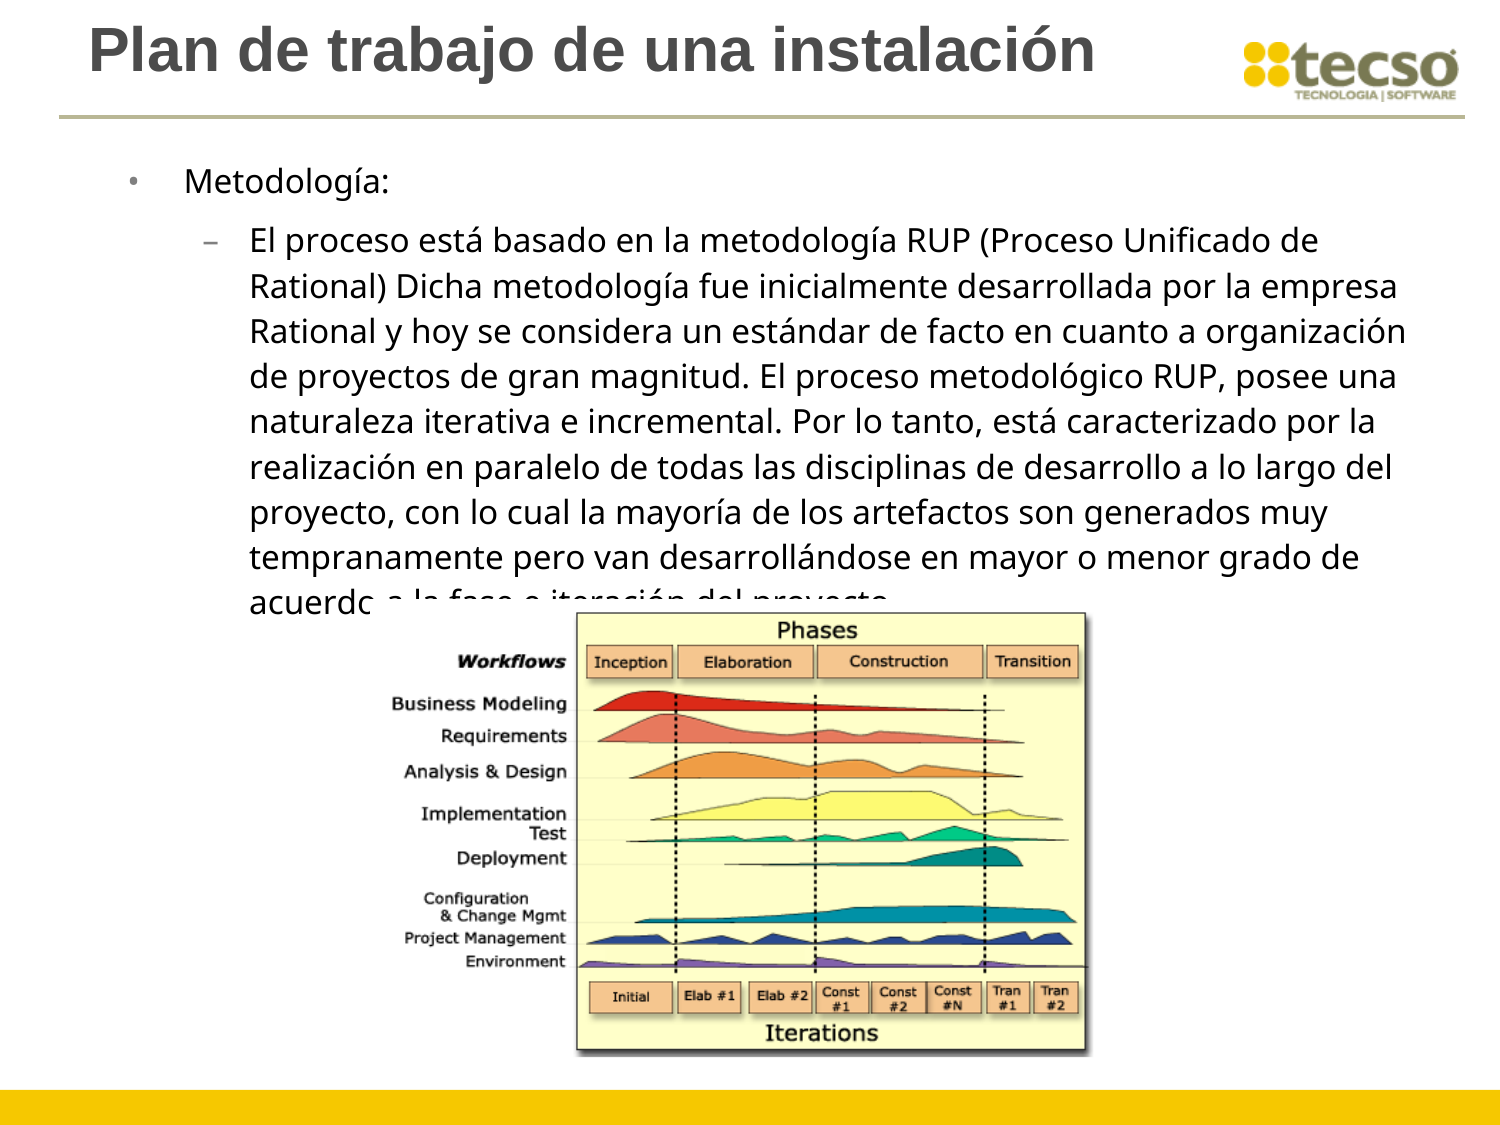

# Plan de trabajo de una instalación
Metodología:
El proceso está basado en la metodología RUP (Proceso Unificado de Rational) Dicha metodología fue inicialmente desarrollada por la empresa Rational y hoy se considera un estándar de facto en cuanto a organización de proyectos de gran magnitud. El proceso metodológico RUP, posee una naturaleza iterativa e incremental. Por lo tanto, está caracterizado por la realización en paralelo de todas las disciplinas de desarrollo a lo largo del proyecto, con lo cual la mayoría de los artefactos son generados muy tempranamente pero van desarrollándose en mayor o menor grado de acuerdo a la fase e iteración del proyecto.